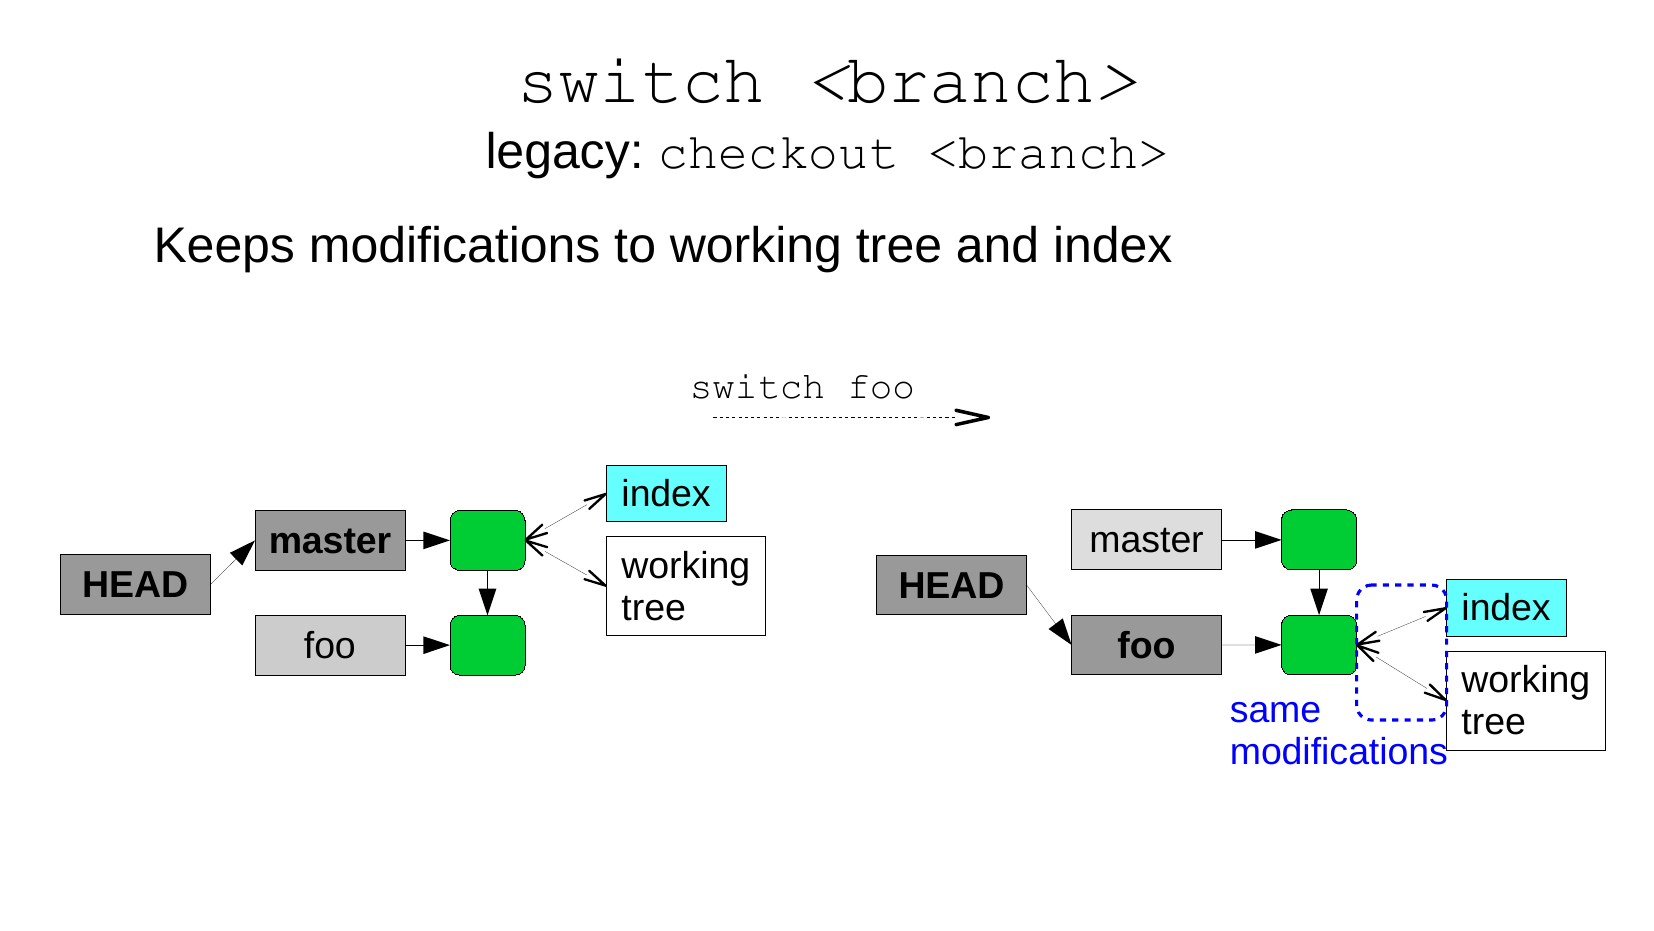

# switch <branch> legacy: checkout <branch>
Keeps modifications to working tree and index
switch foo
index
master
master
working
tree
HEAD
HEAD
index
foo
foo
working
tree
same
modifications